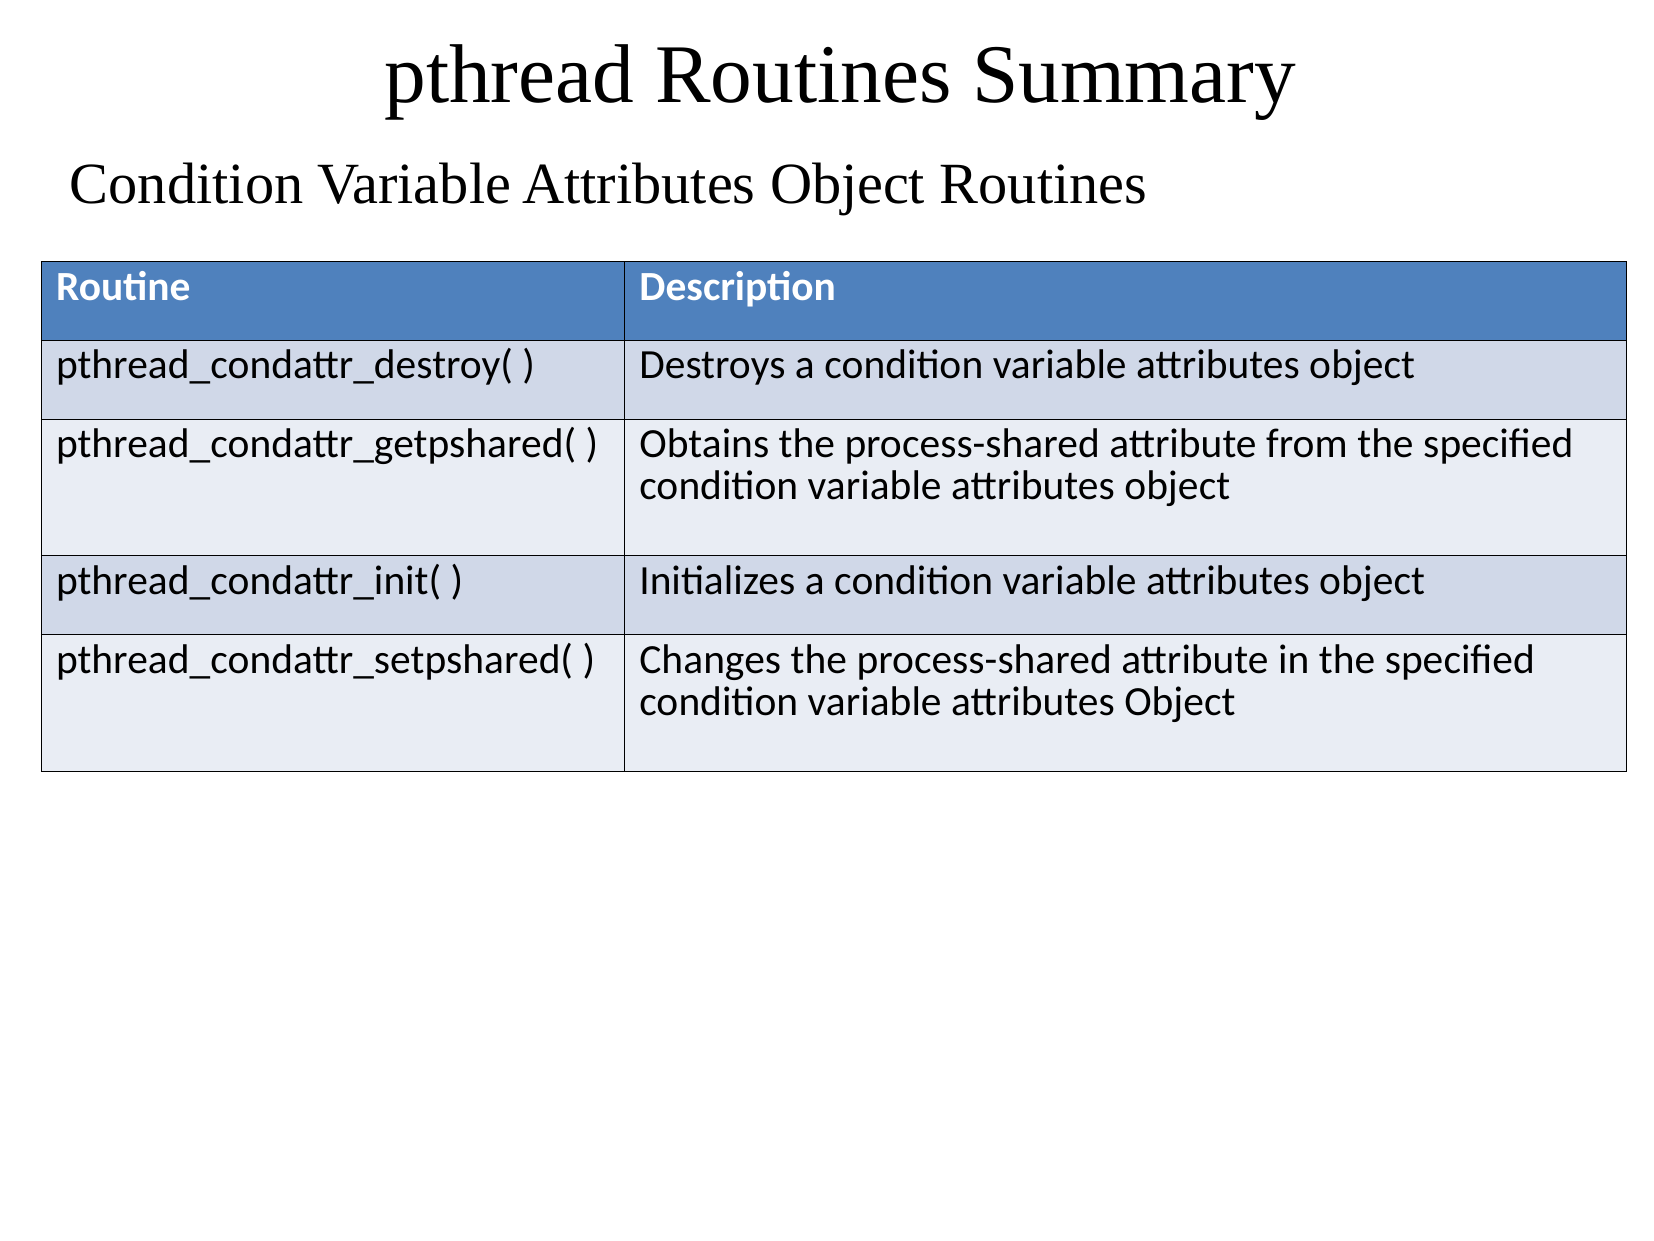

# pthread Routines Summary
Condition Variable Attributes Object Routines
| Routine | Description |
| --- | --- |
| pthread\_condattr\_destroy( ) | Destroys a condition variable attributes object |
| pthread\_condattr\_getpshared( ) | Obtains the process-shared attribute from the specified condition variable attributes object |
| pthread\_condattr\_init( ) | Initializes a condition variable attributes object |
| pthread\_condattr\_setpshared( ) | Changes the process-shared attribute in the specified condition variable attributes Object |